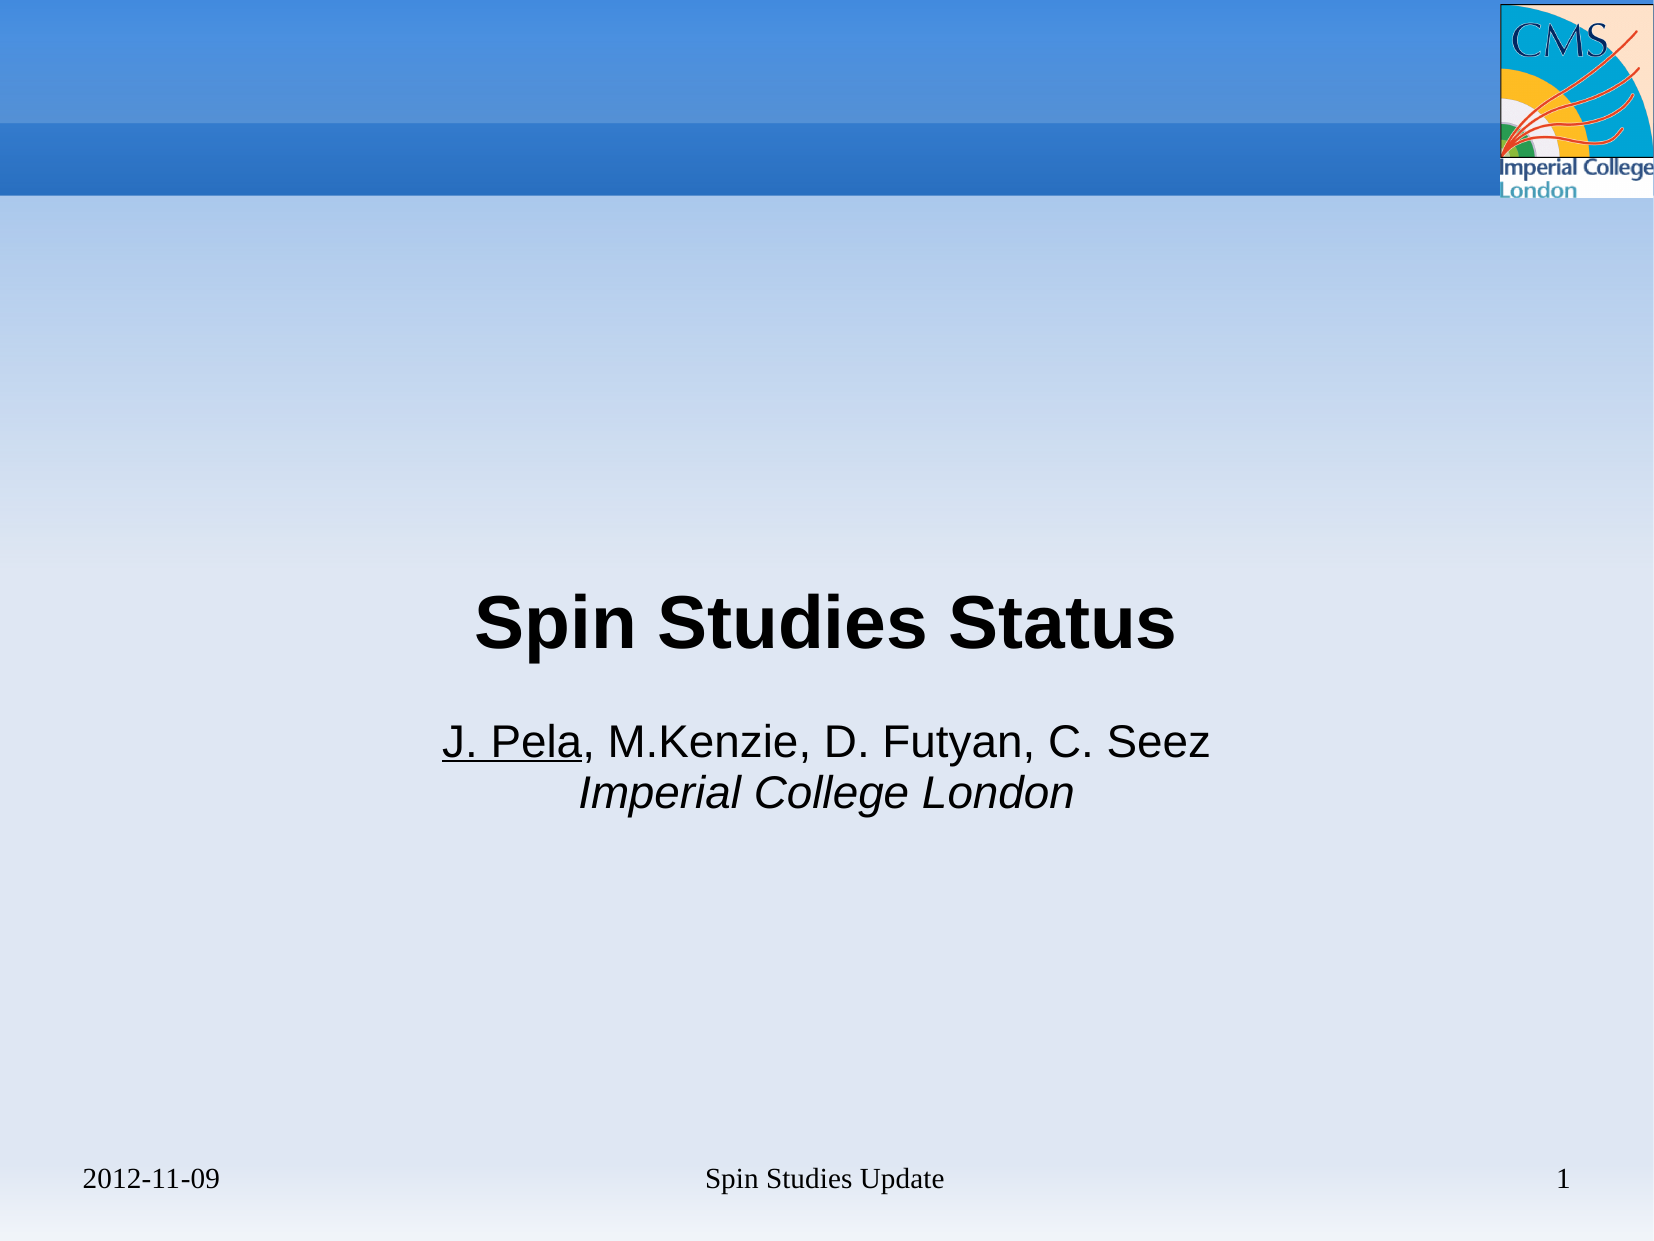

# Spin Studies Status
J. Pela, M.Kenzie, D. Futyan, C. Seez
Imperial College London
2012-11-09
Spin Studies Update
1